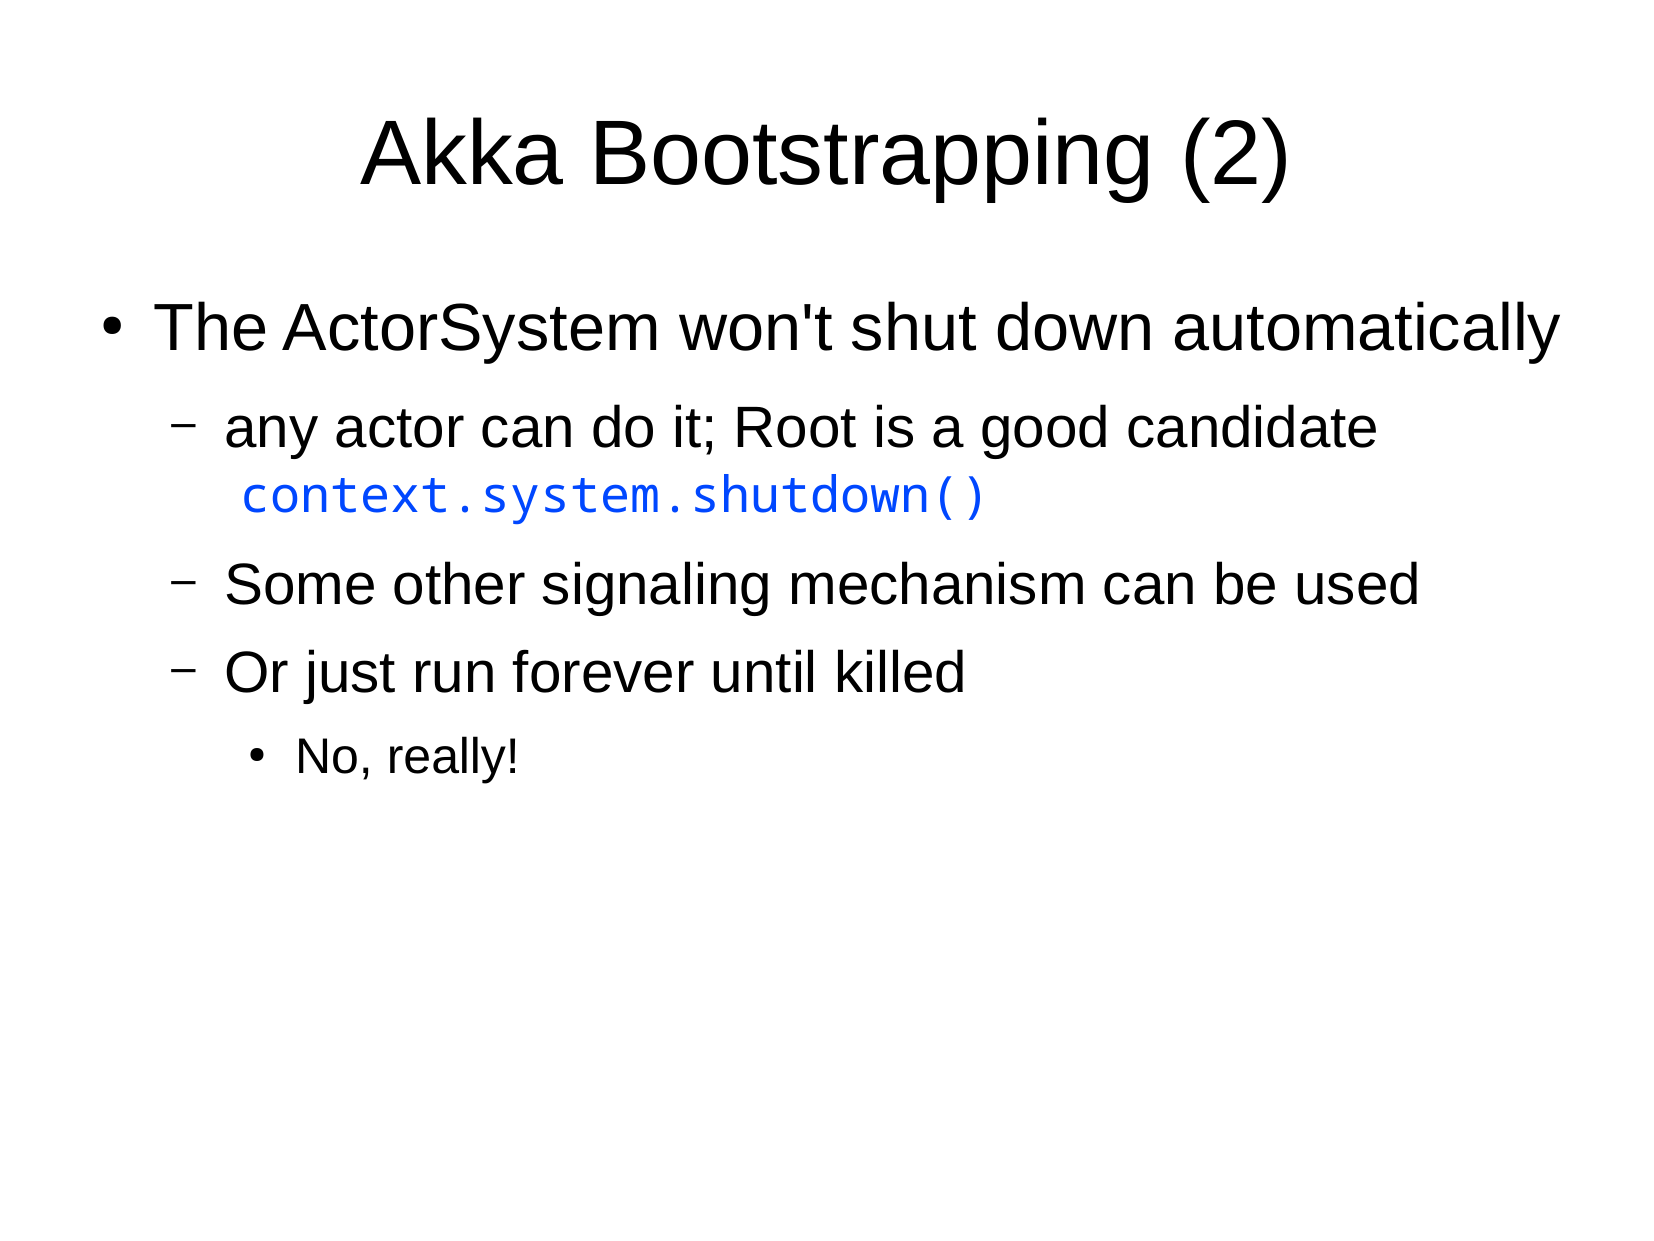

# Akka Bootstrapping (2)
The ActorSystem won't shut down automatically
any actor can do it; Root is a good candidate
 context.system.shutdown()
Some other signaling mechanism can be used
Or just run forever until killed
No, really!